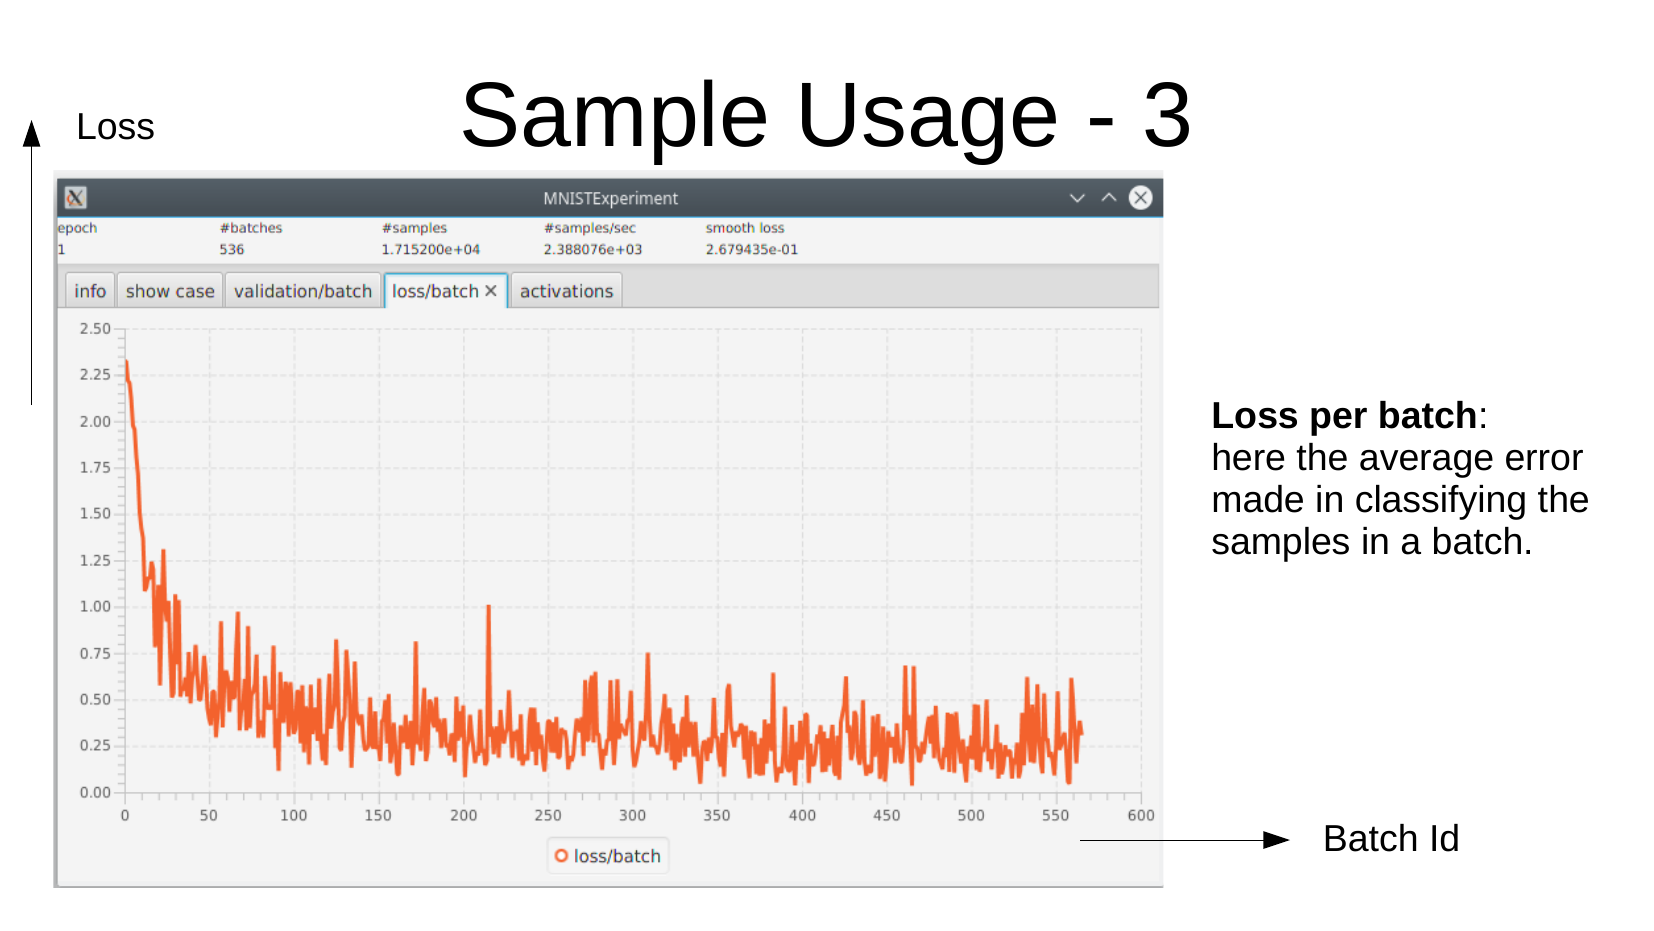

# Sample Usage - 3
Loss
Loss per batch:
here the average error
made in classifying the
samples in a batch.
Batch Id